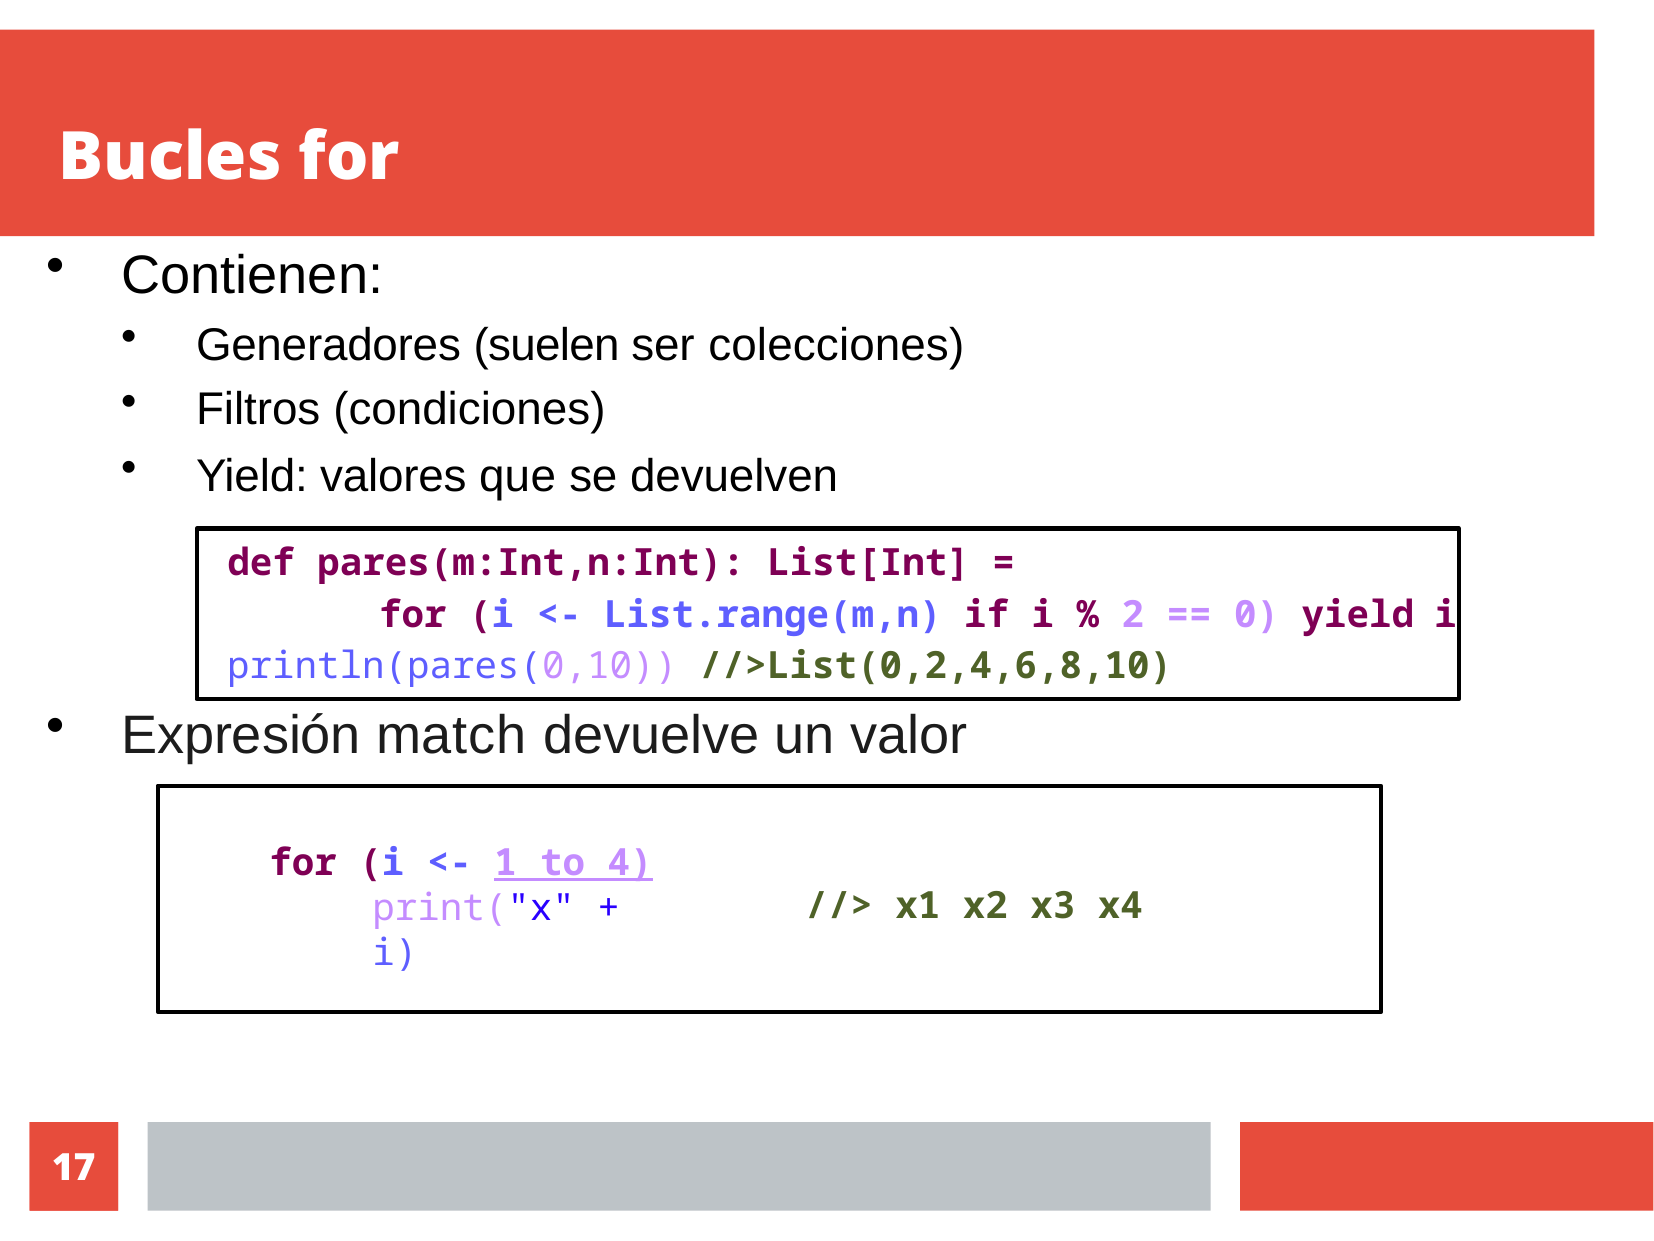

# Bucles for
Contienen:
Generadores (suelen ser colecciones)
Filtros (condiciones)
Yield: valores que se devuelven
Expresión match devuelve un valor
def pares(m:Int,n:Int): List[Int] =
	for (i <- List.range(m,n) if i % 2 == 0) yield i
println(pares(0,10)) //>List(0,2,4,6,8,10)
for (i <- 1 to 4)
print("x" + i)
//> x1 x2 x3 x4
17